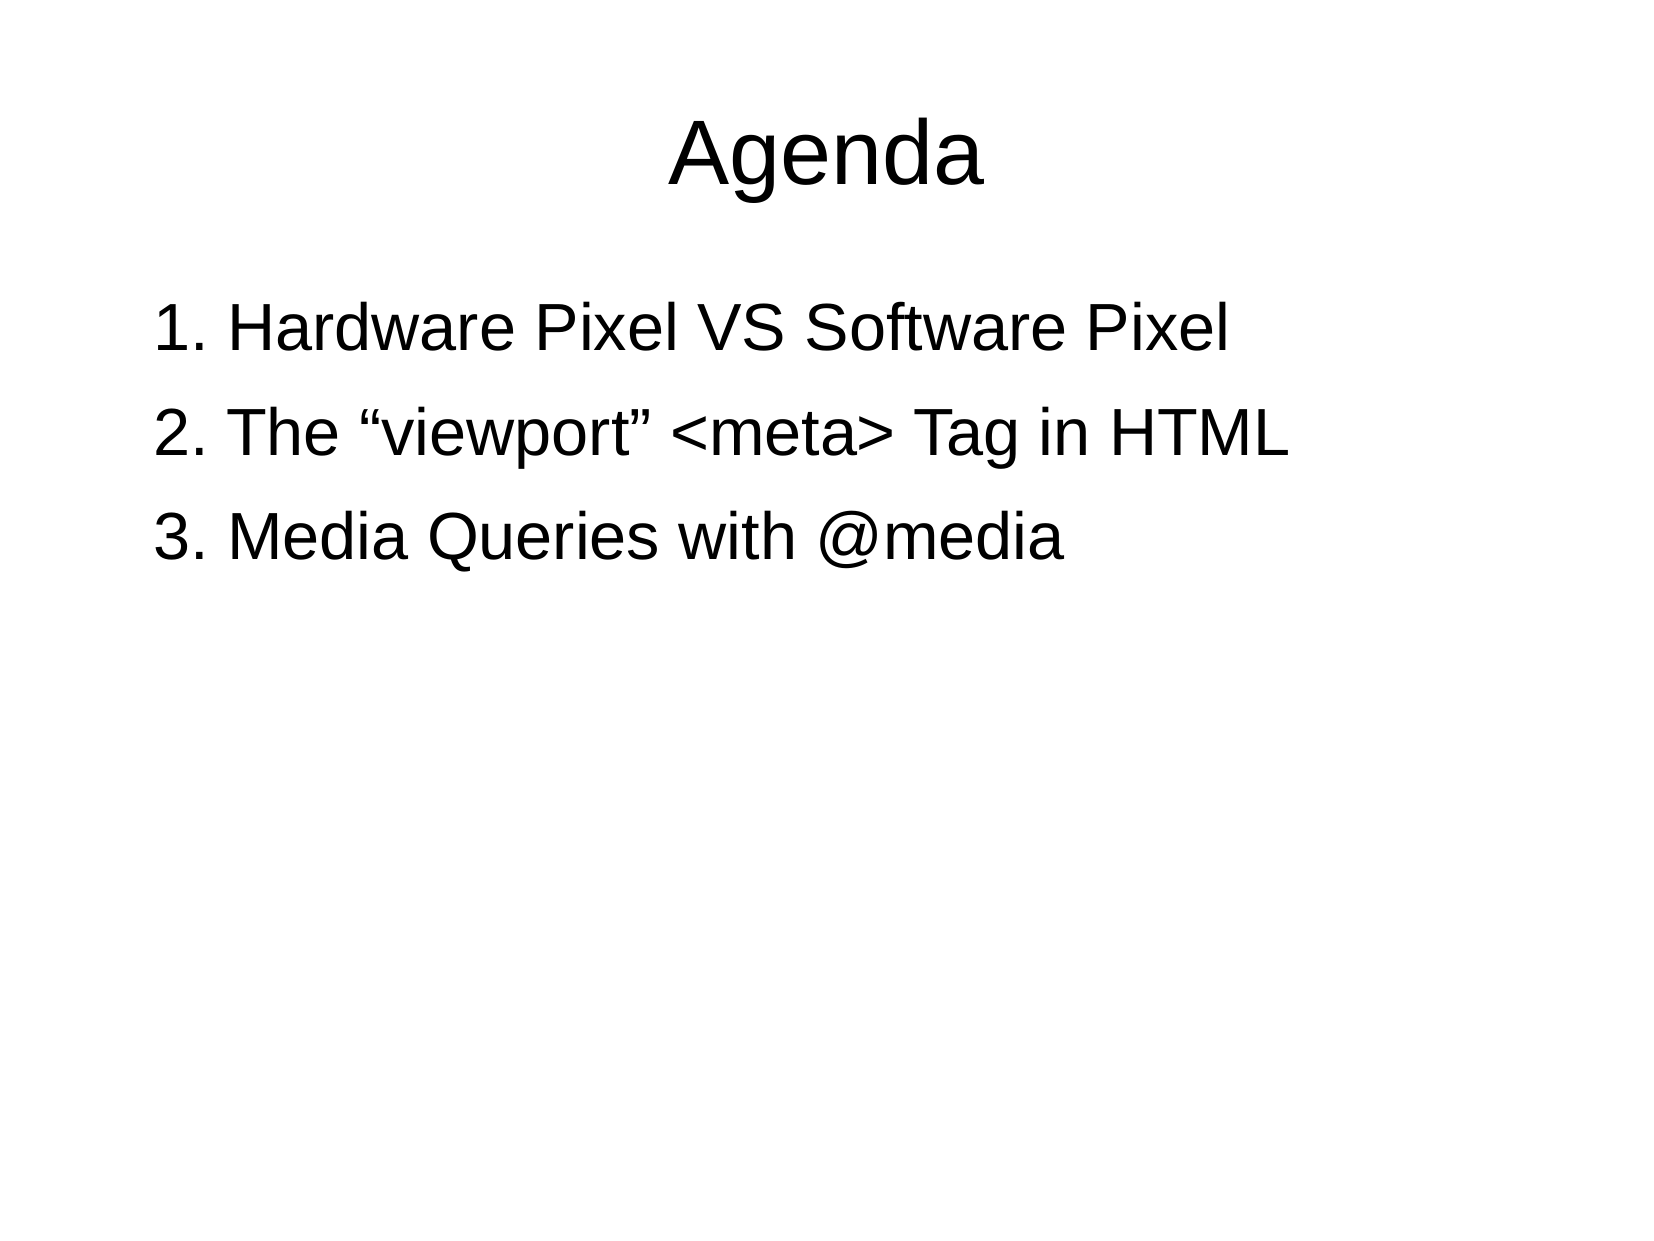

# Agenda
1. Hardware Pixel VS Software Pixel
2. The “viewport” <meta> Tag in HTML
3. Media Queries with @media